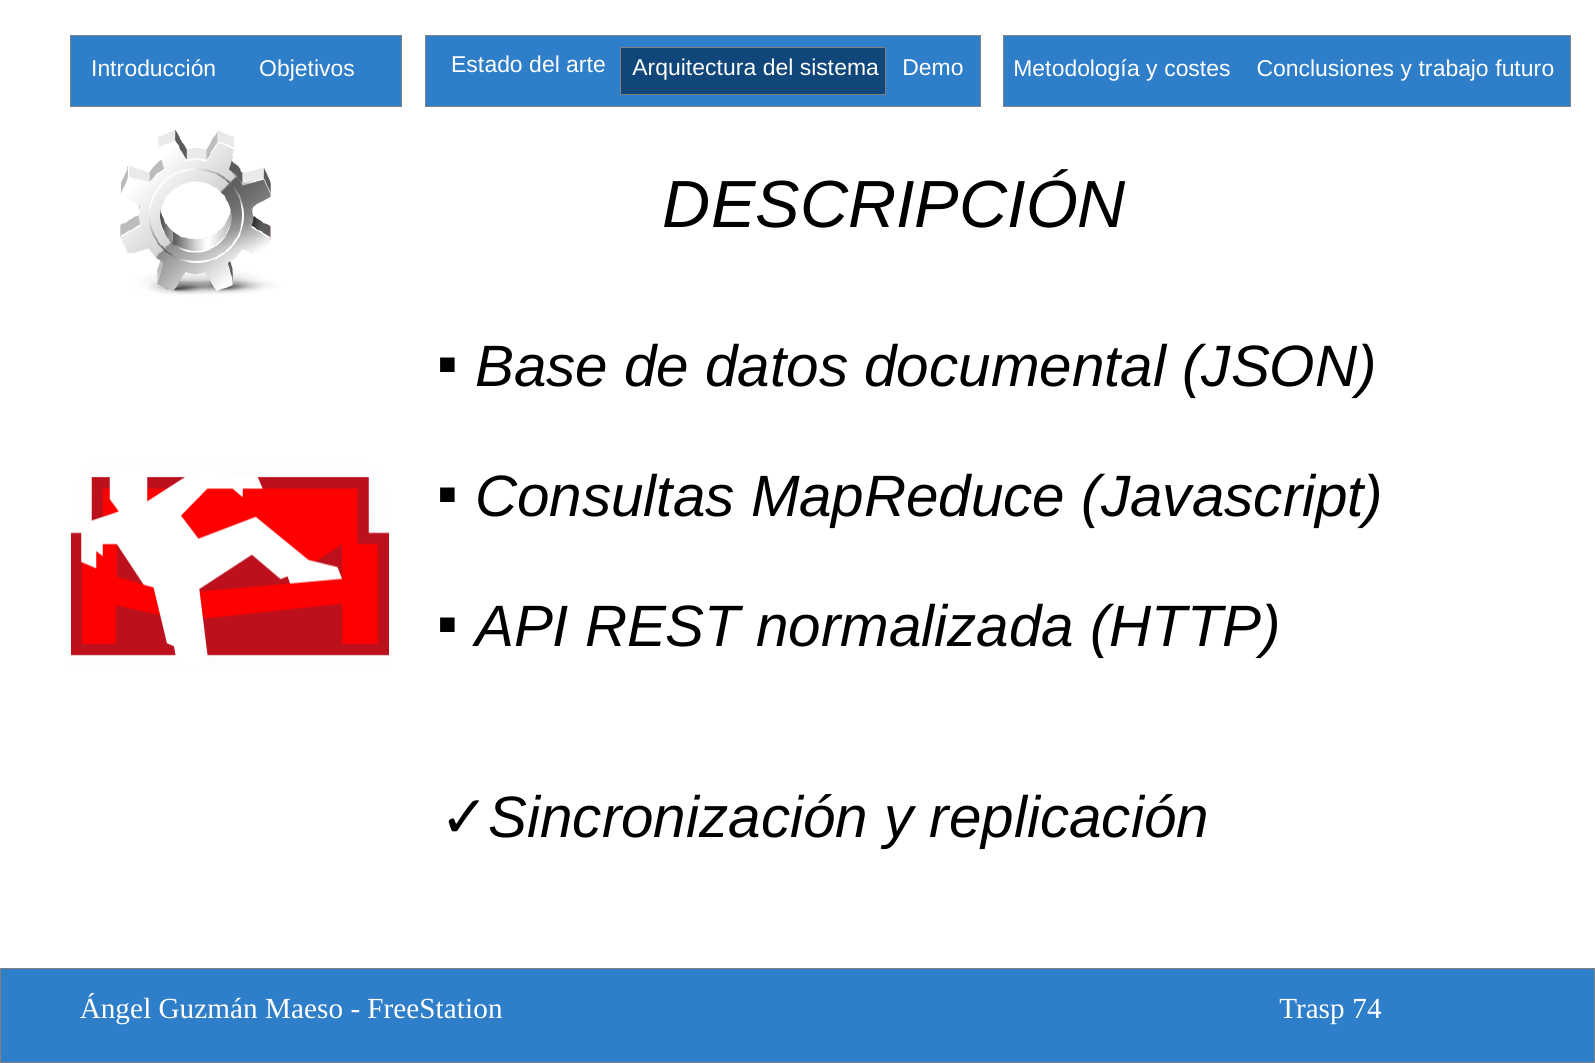

Metodología y costes
Conclusiones y trabajo futuro
Introducción
# Objetivos
Estado del arte
Estado del arte
Arquitectura del sistema
Arquitectura del sistema
Demo
Demo
DESCRIPCIÓN
Base de datos documental (JSON)
Consultas MapReduce (Javascript)
API REST normalizada (HTTP)
✓Sincronización y replicación
74